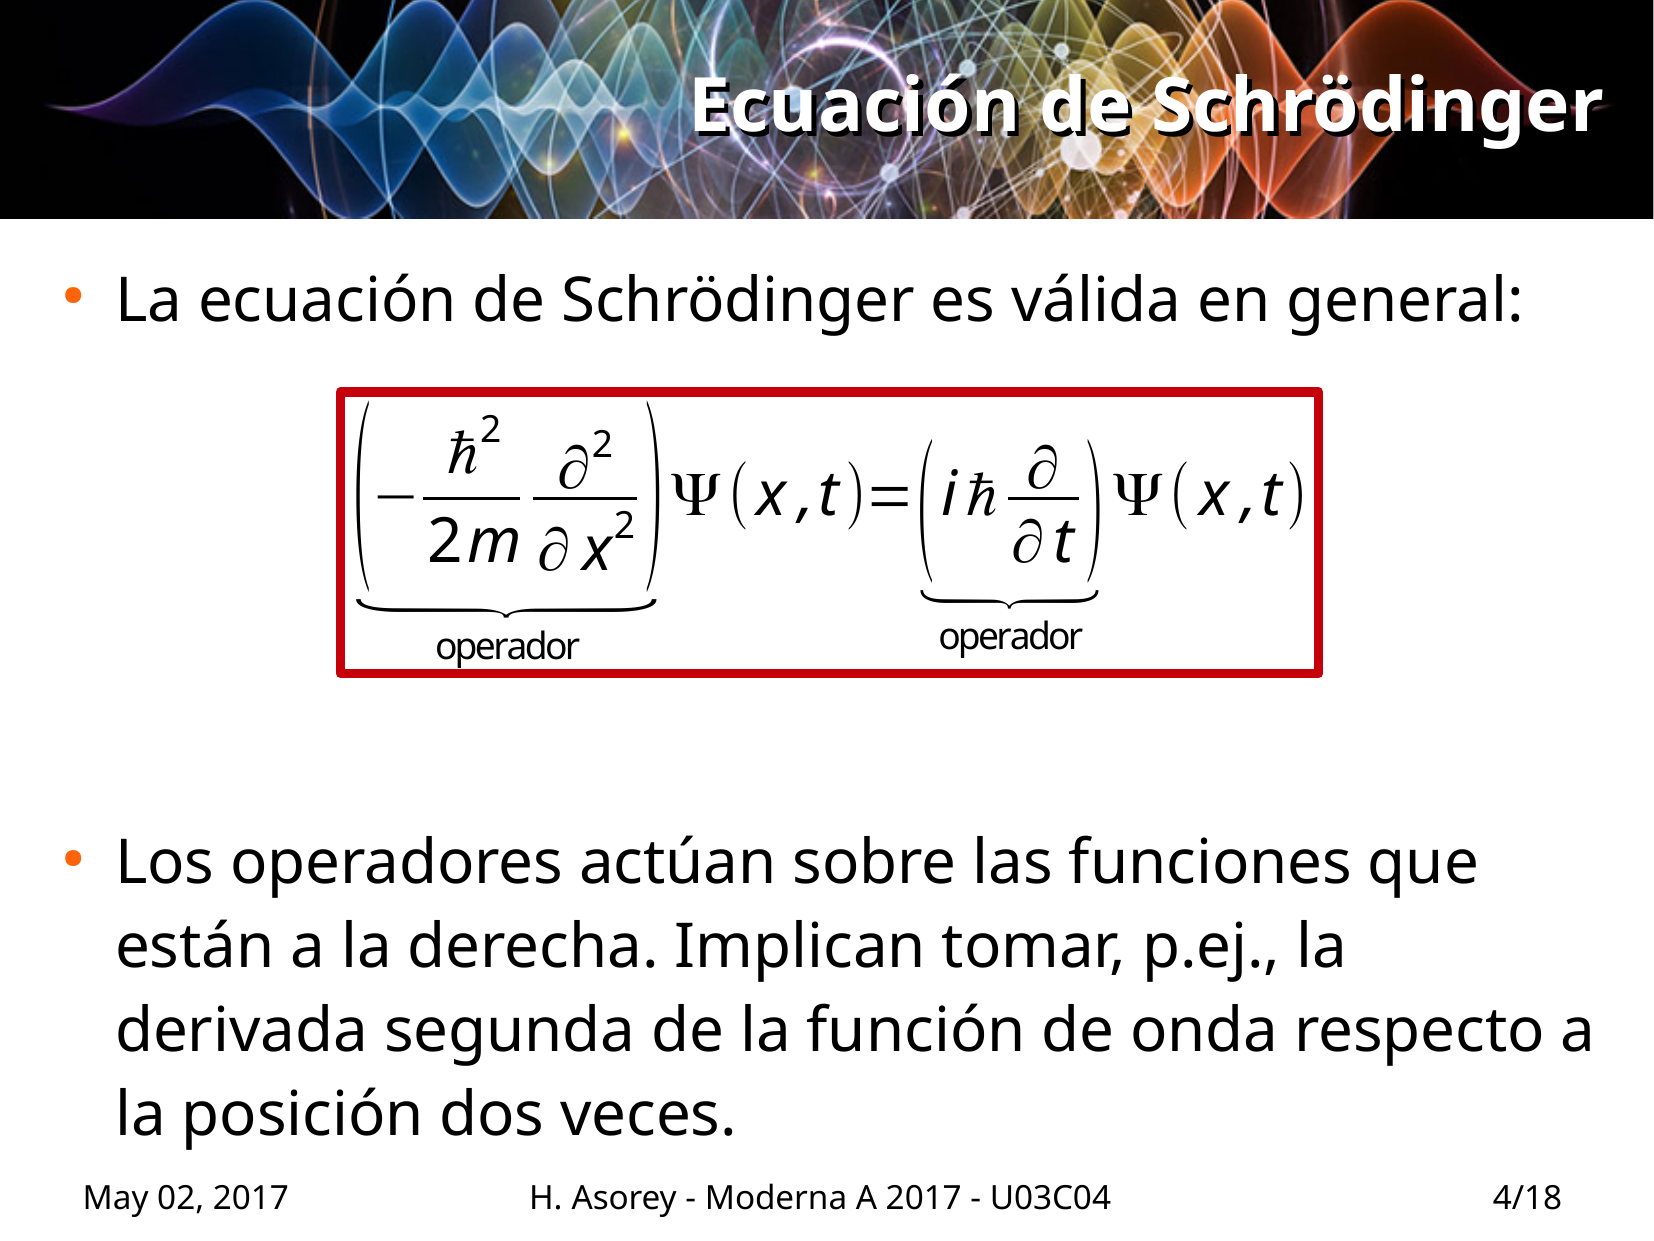

# Ecuación de Schrödinger
La ecuación de Schrödinger es válida en general:
Los operadores actúan sobre las funciones que están a la derecha. Implican tomar, p.ej., la derivada segunda de la función de onda respecto a la posición dos veces.
May 02, 2017
H. Asorey - Moderna A 2017 - U03C04
4